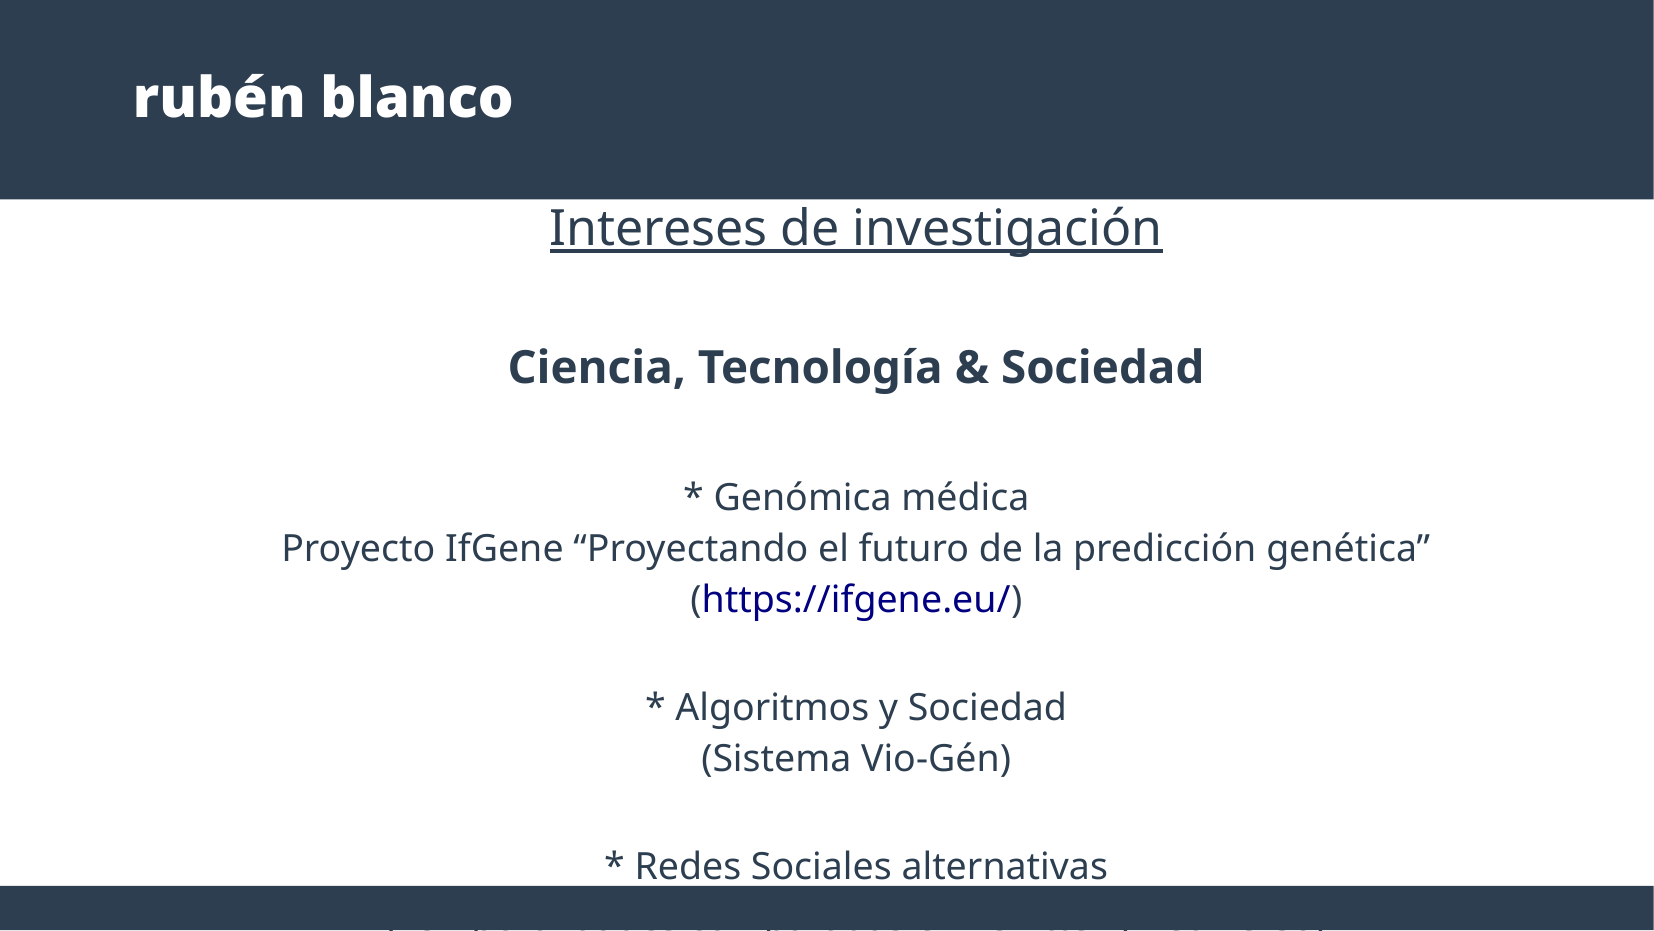

# rubén blanco
Intereses de investigación
Ciencia, Tecnología & Sociedad
* Genómica médica
Proyecto IfGene “Proyectando el futuro de la predicción genética”
(https://ifgene.eu/)
* Algoritmos y Sociedad
(Sistema Vio-Gén)
* Redes Sociales alternativas
(Temporalidades comparadas en Xshitter y Fediverso)